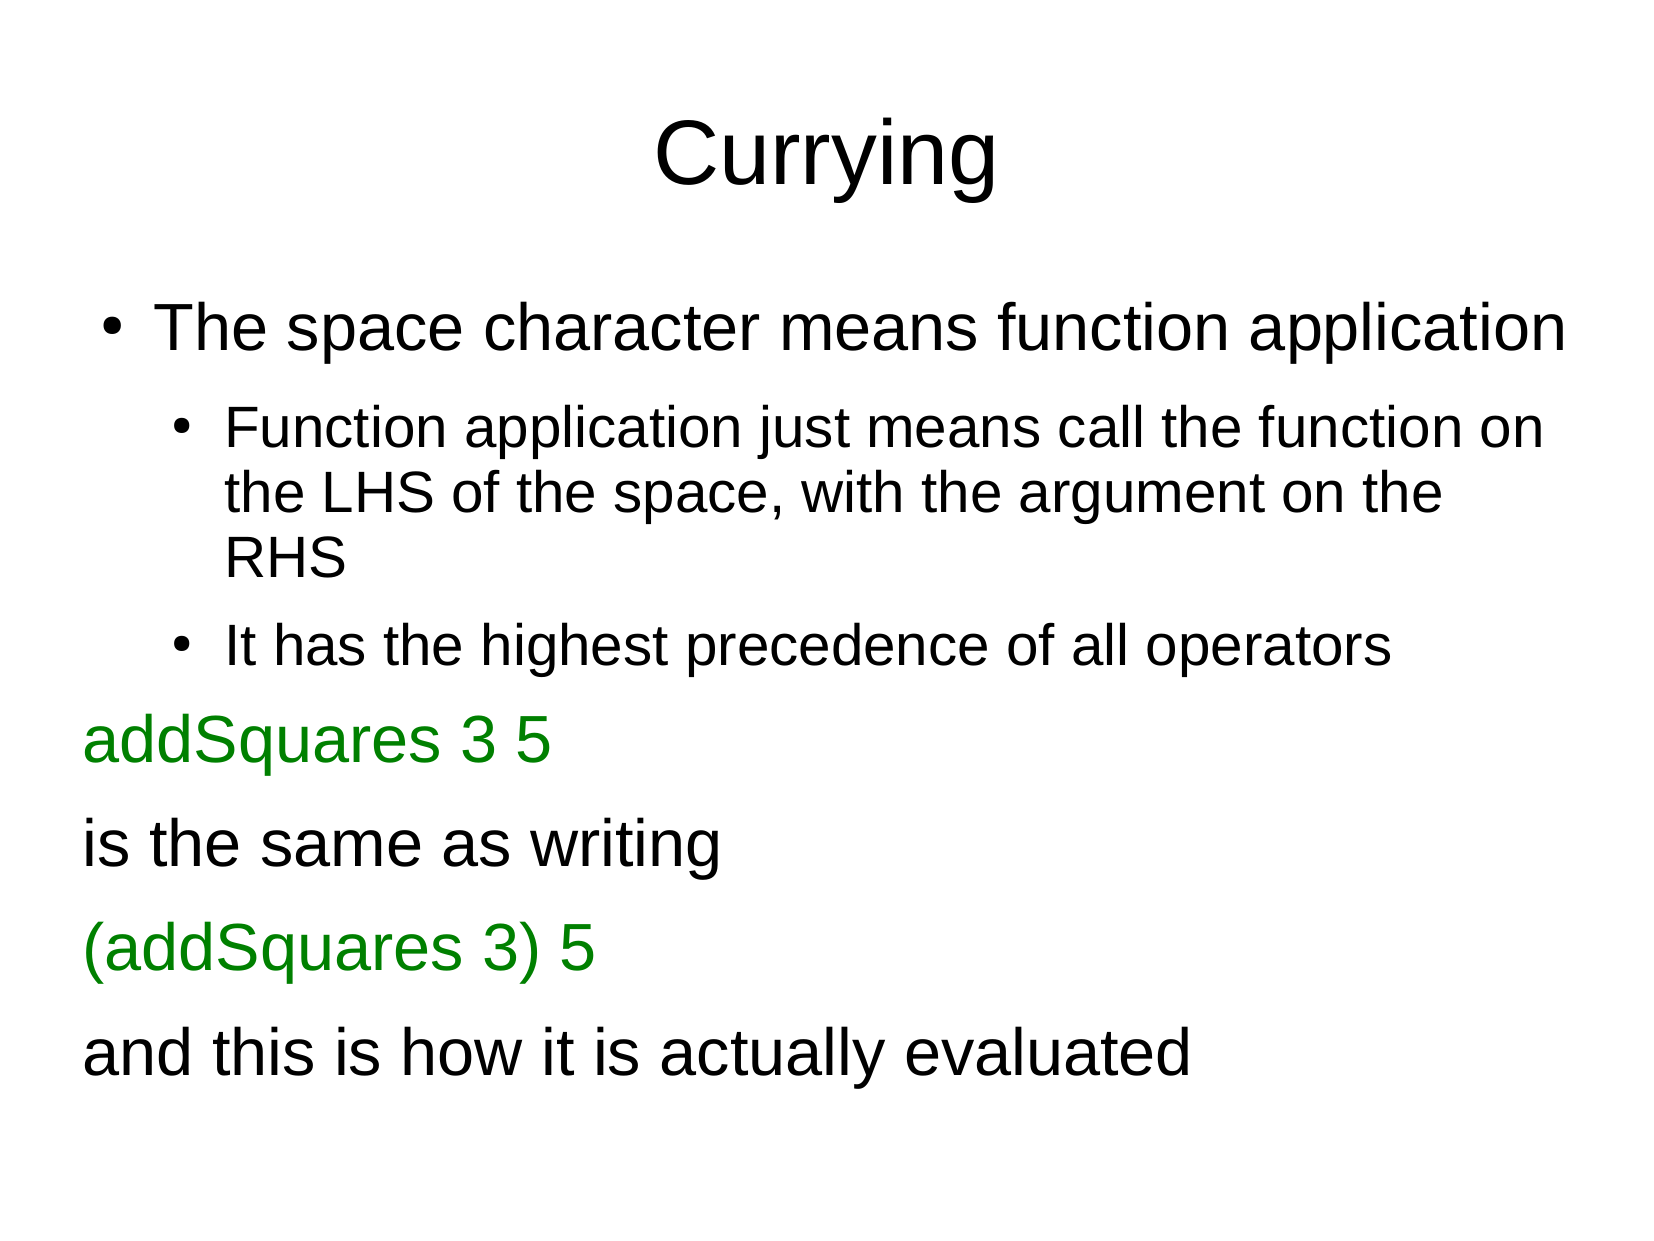

# Currying
The space character means function application
Function application just means call the function on the LHS of the space, with the argument on the RHS
It has the highest precedence of all operators
addSquares 3 5
is the same as writing
(addSquares 3) 5
and this is how it is actually evaluated